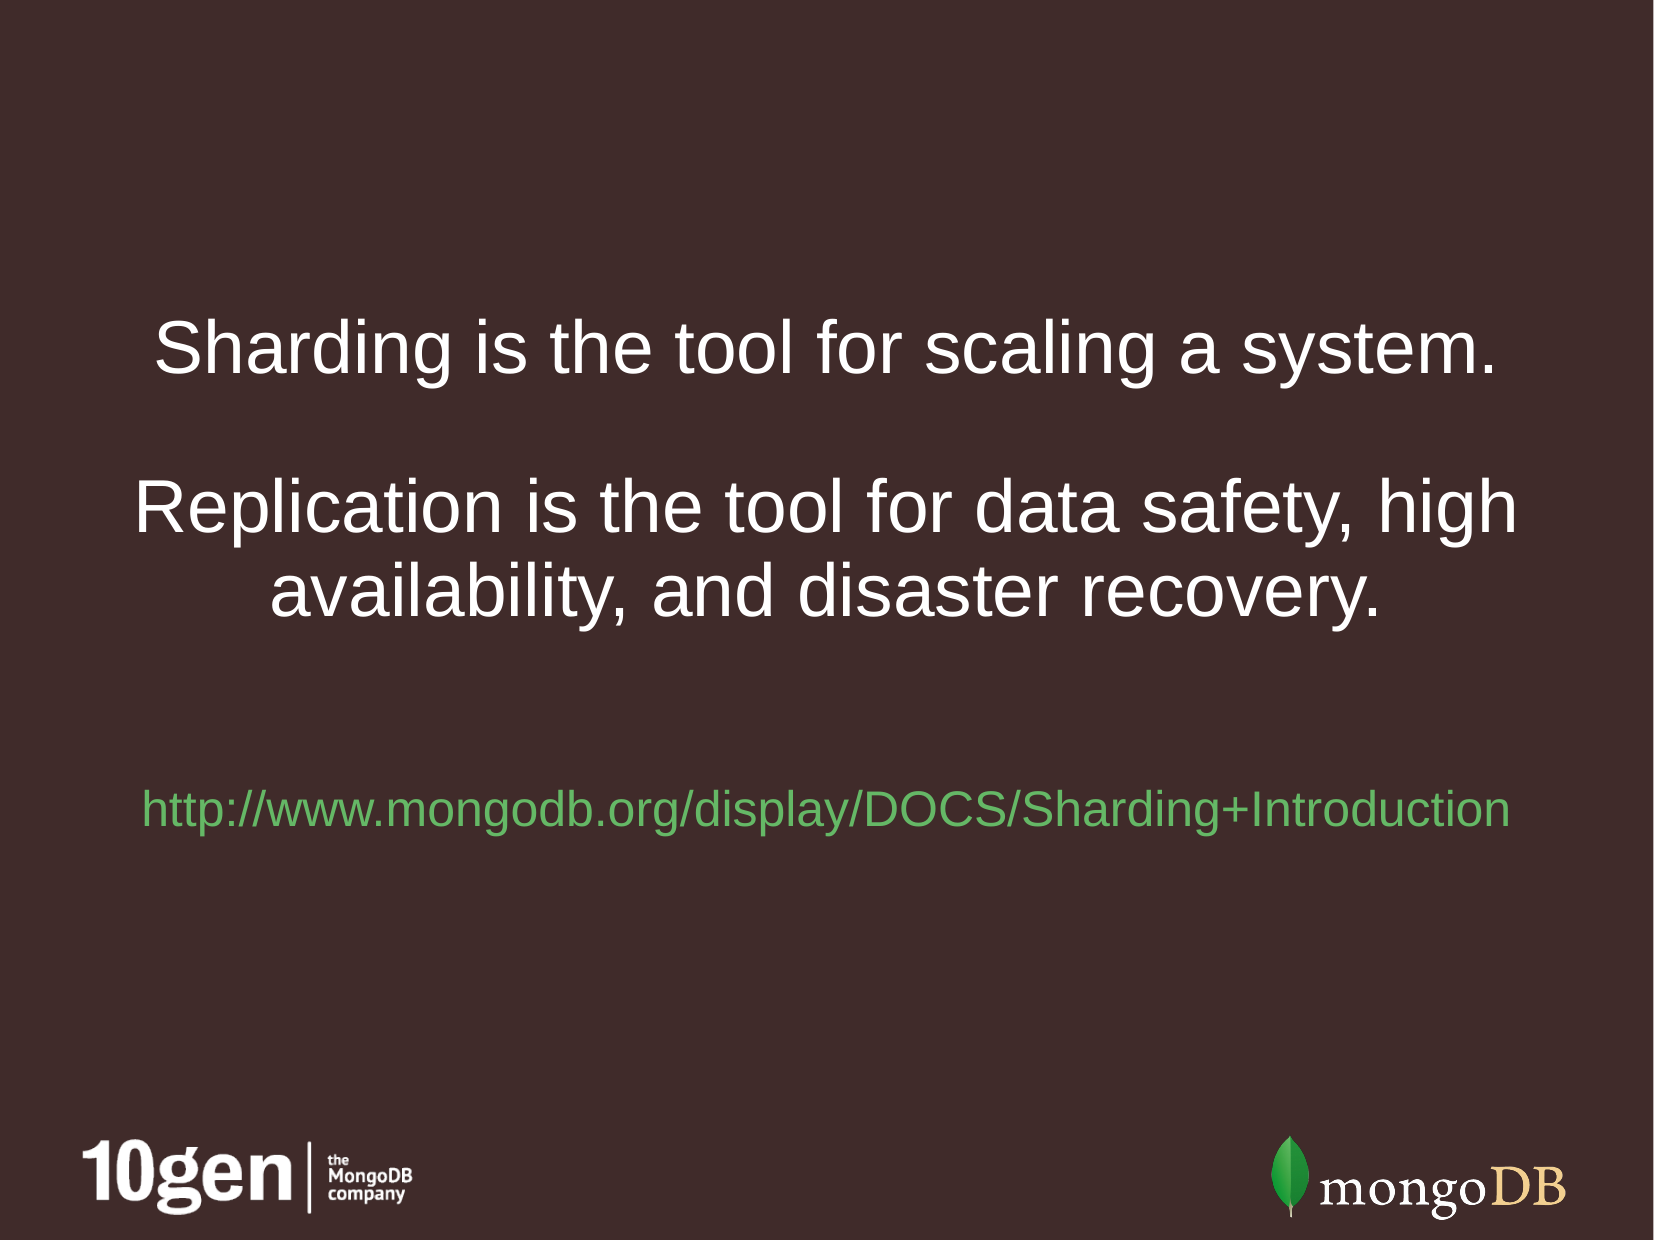

Sharding is the tool for scaling a system.
Replication is the tool for data safety, high availability, and disaster recovery.
http://www.mongodb.org/display/DOCS/Sharding+Introduction
#